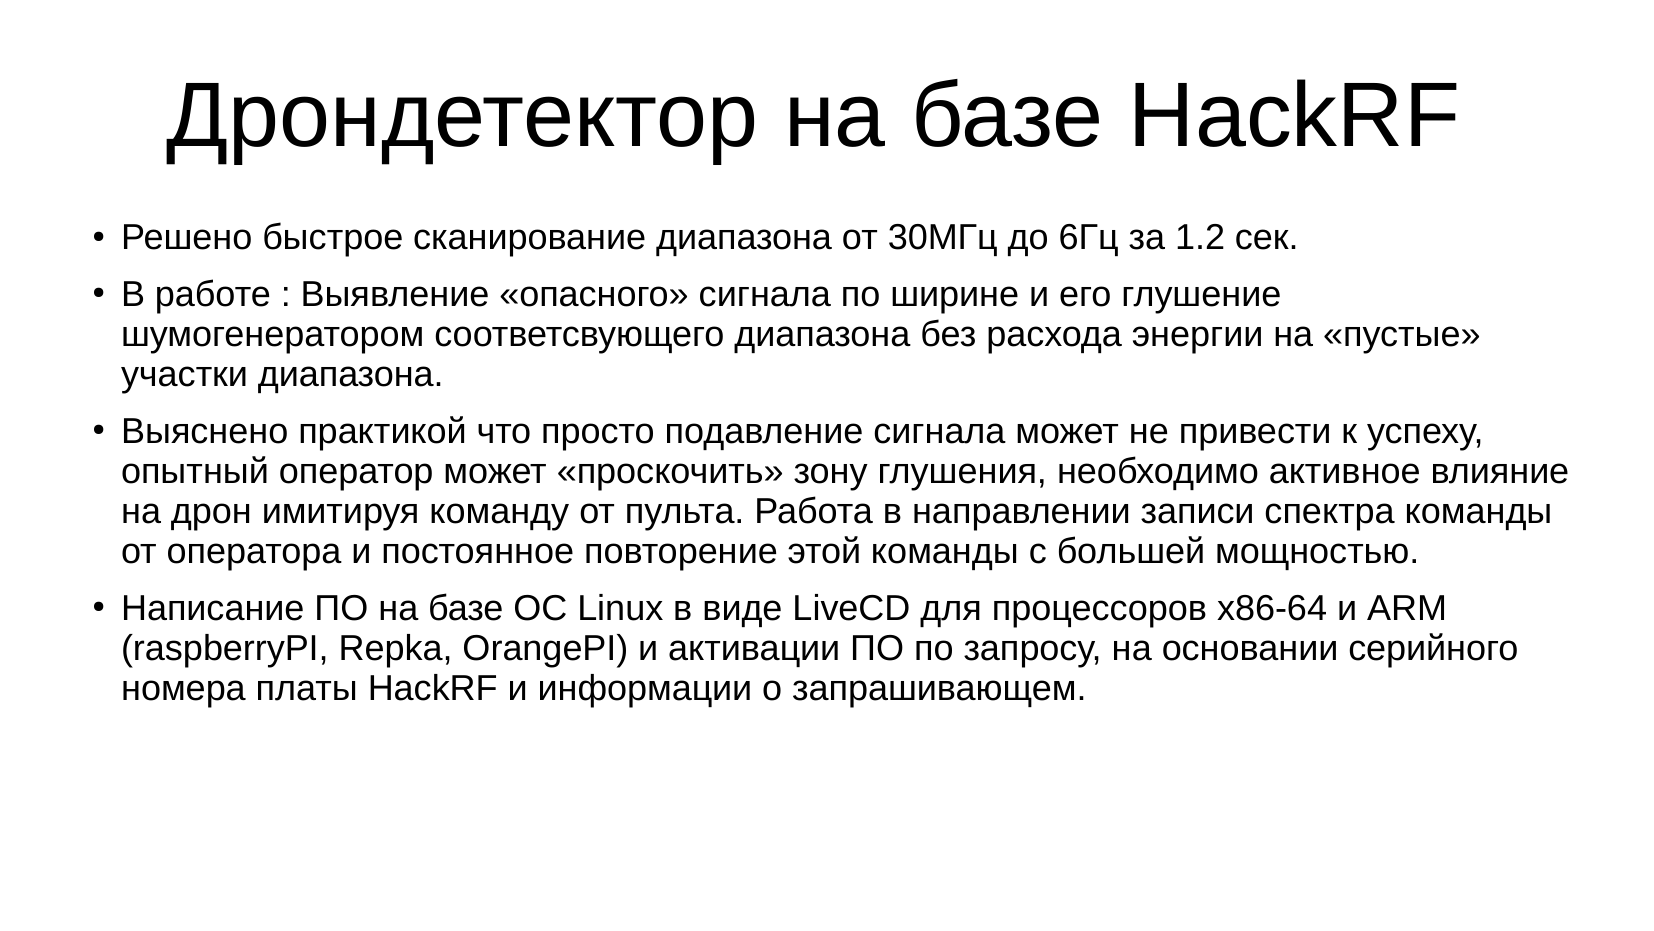

# Дрондетектор на базе HackRF
Решено быстрое сканирование диапазона от 30МГц до 6Гц за 1.2 сек.
В работе : Выявление «опасного» сигнала по ширине и его глушение шумогенератором соответсвующего диапазона без расхода энергии на «пустые» участки диапазона.
Выяснено практикой что просто подавление сигнала может не привести к успеху, опытный оператор может «проскочить» зону глушения, необходимо активное влияние на дрон имитируя команду от пульта. Работа в направлении записи спектра команды от оператора и постоянное повторение этой команды с большей мощностью.
Написание ПО на базе ОС Linux в виде LiveCD для процессоров x86-64 и ARM (raspberryPI, Repka, OrangePI) и активации ПО по запросу, на основании серийного номера платы HackRF и информации о запрашивающем.